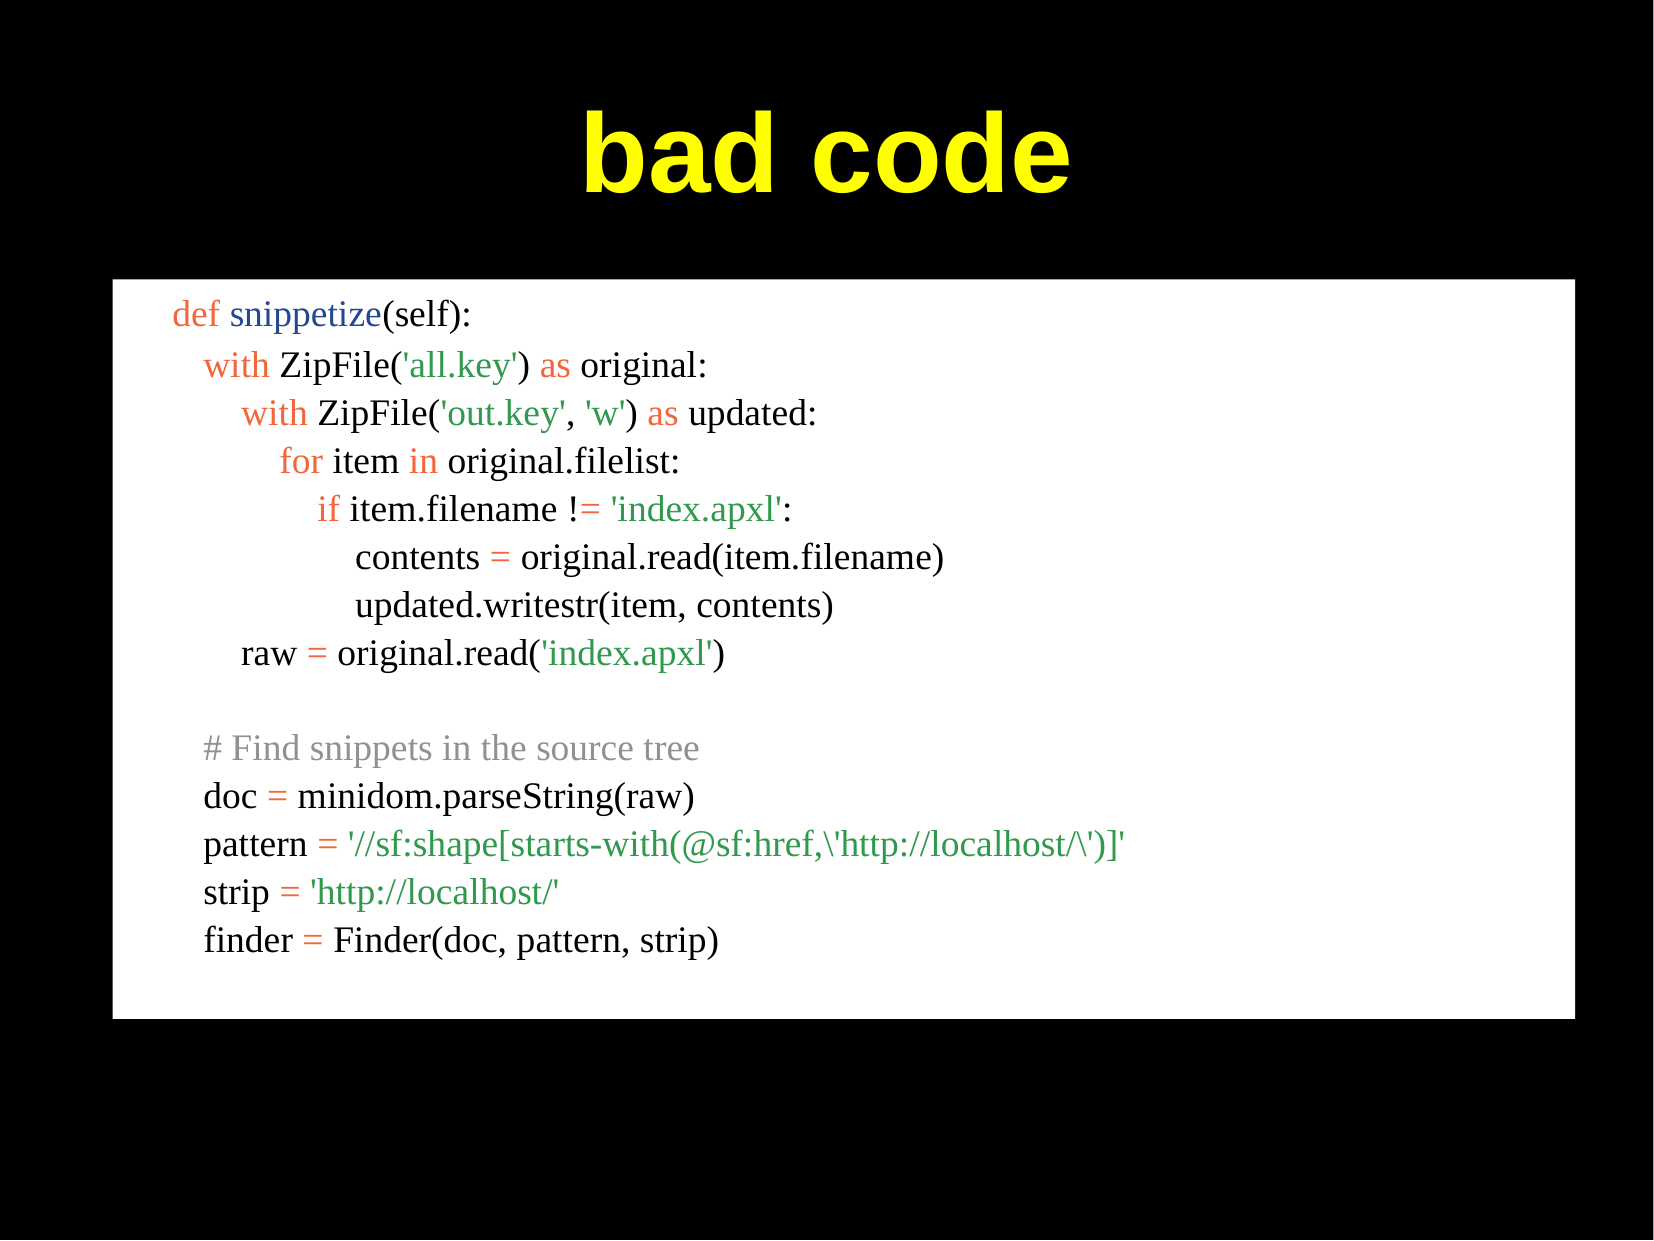

# bad code
 def snippetize(self):
 with ZipFile('all.key') as original:
 with ZipFile('out.key', 'w') as updated:
 for item in original.filelist:
 if item.filename != 'index.apxl':
 contents = original.read(item.filename)
 updated.writestr(item, contents)
 raw = original.read('index.apxl')
 # Find snippets in the source tree
 doc = minidom.parseString(raw)
 pattern = '//sf:shape[starts-with(@sf:href,\'http://localhost/\')]'
 strip = 'http://localhost/'
 finder = Finder(doc, pattern, strip)